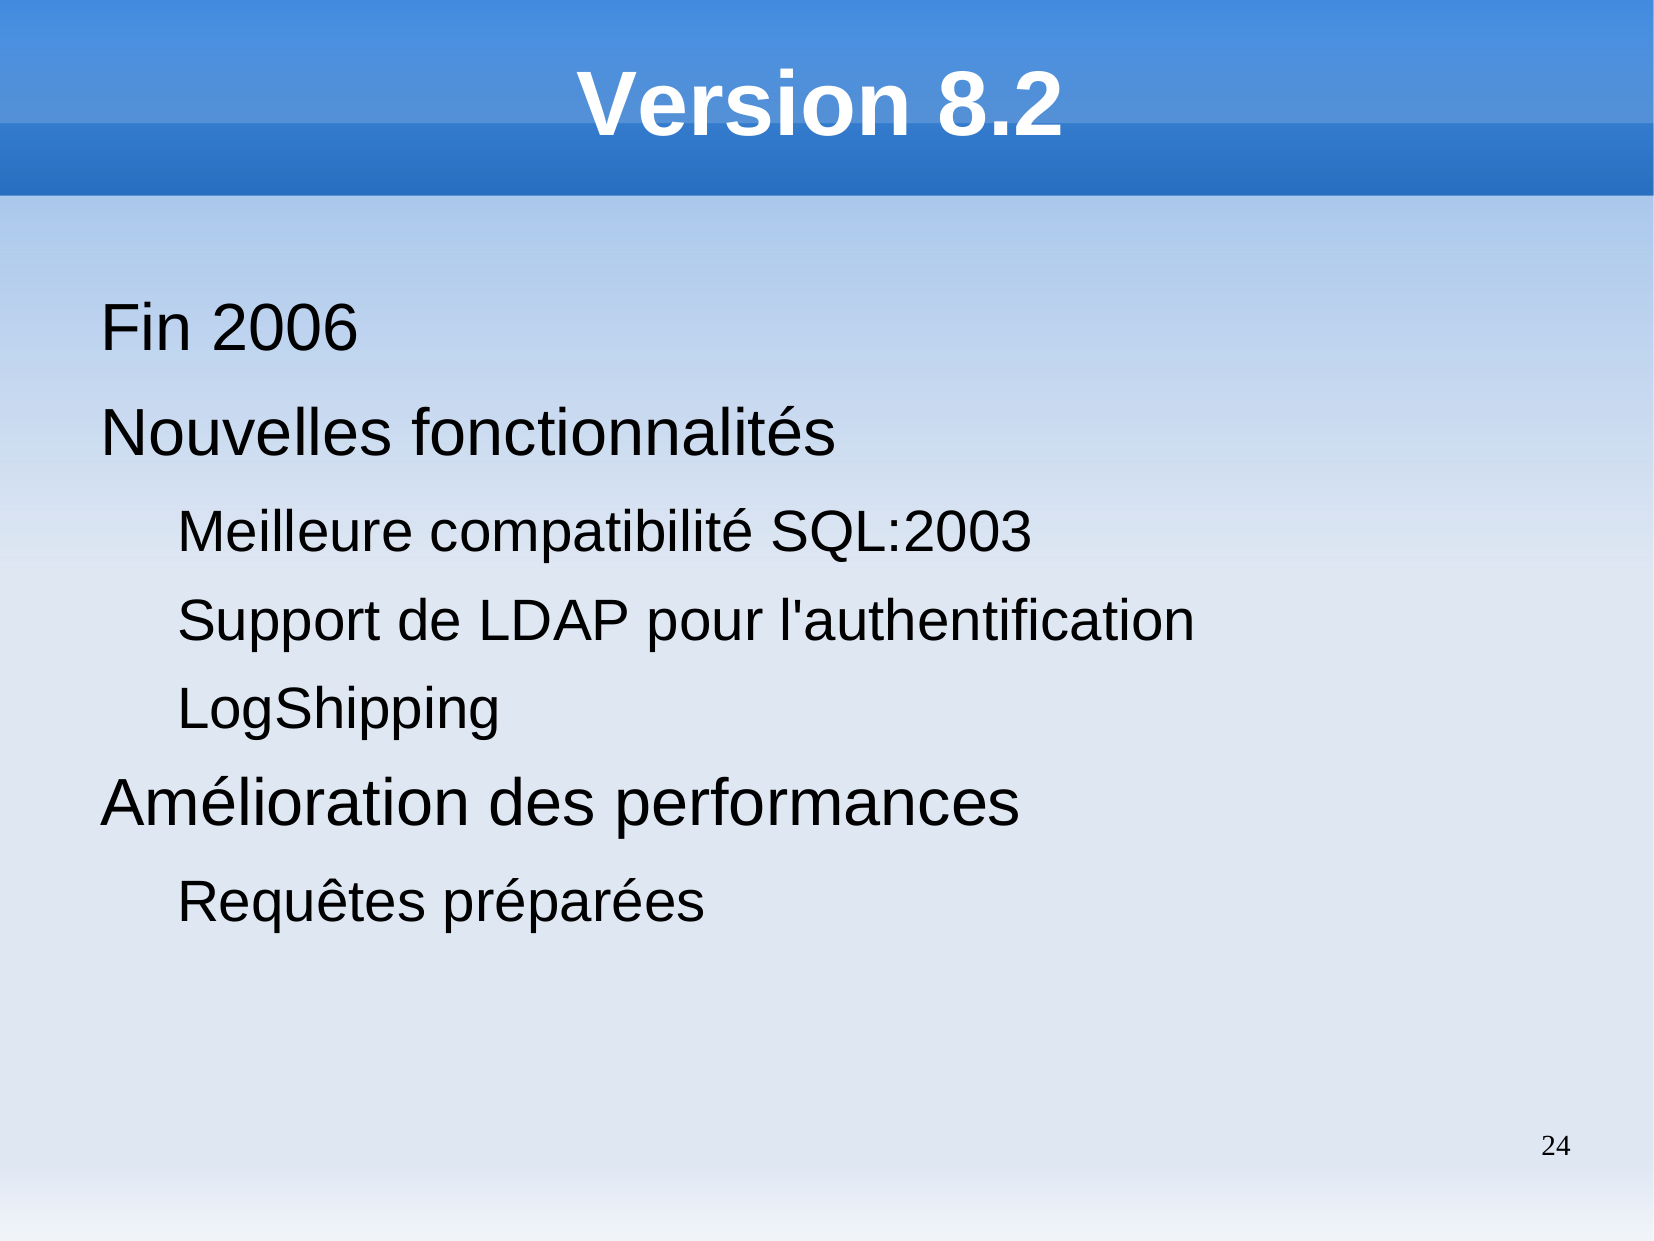

# Version 8.2
Fin 2006
Nouvelles fonctionnalités
Meilleure compatibilité SQL:2003
Support de LDAP pour l'authentification
LogShipping
Amélioration des performances
Requêtes préparées
24